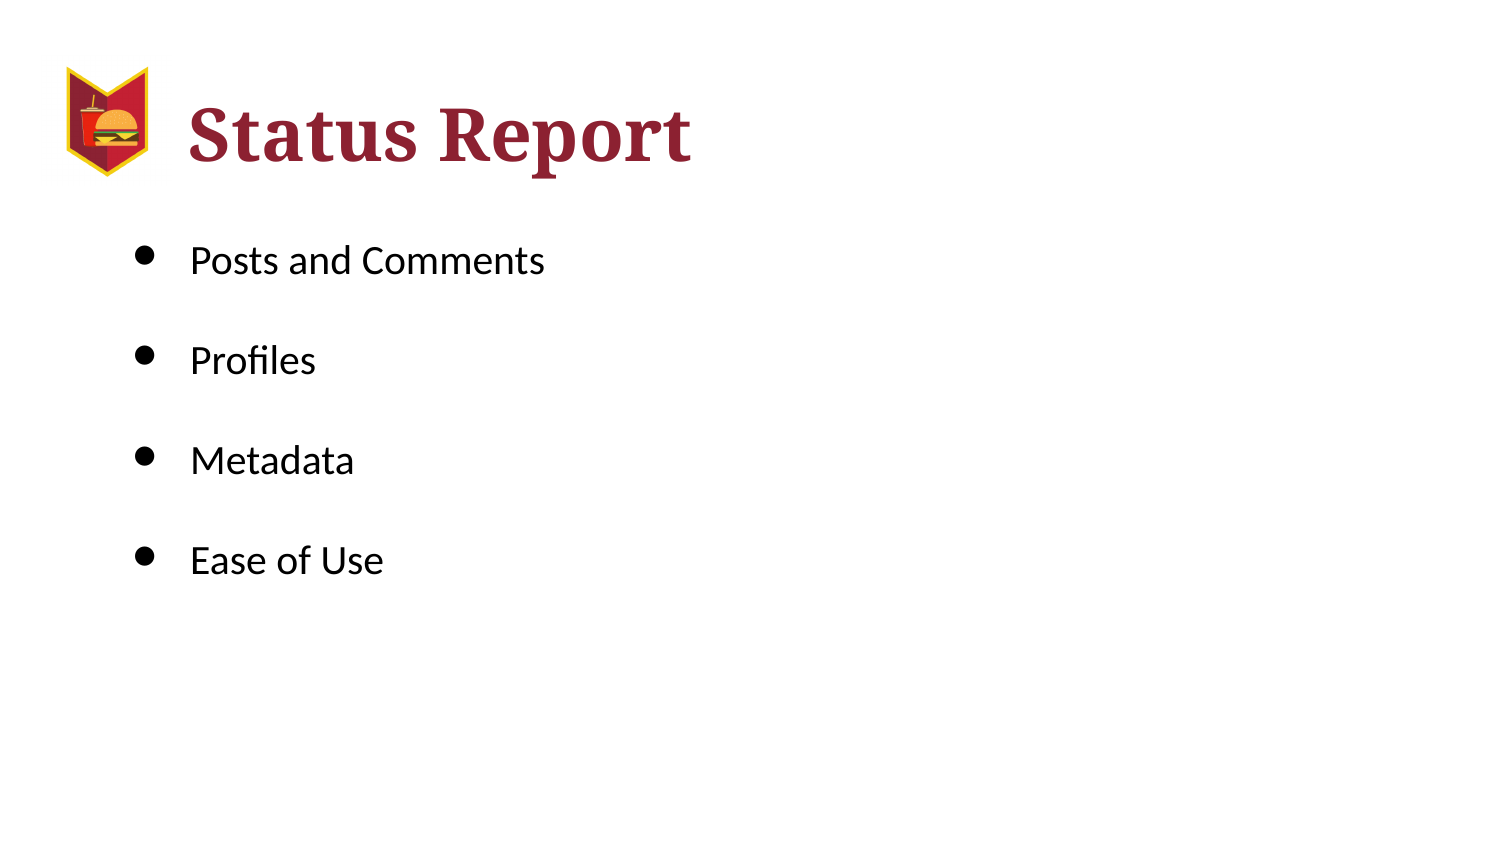

# Status Report
Posts and Comments
Profiles
Metadata
Ease of Use